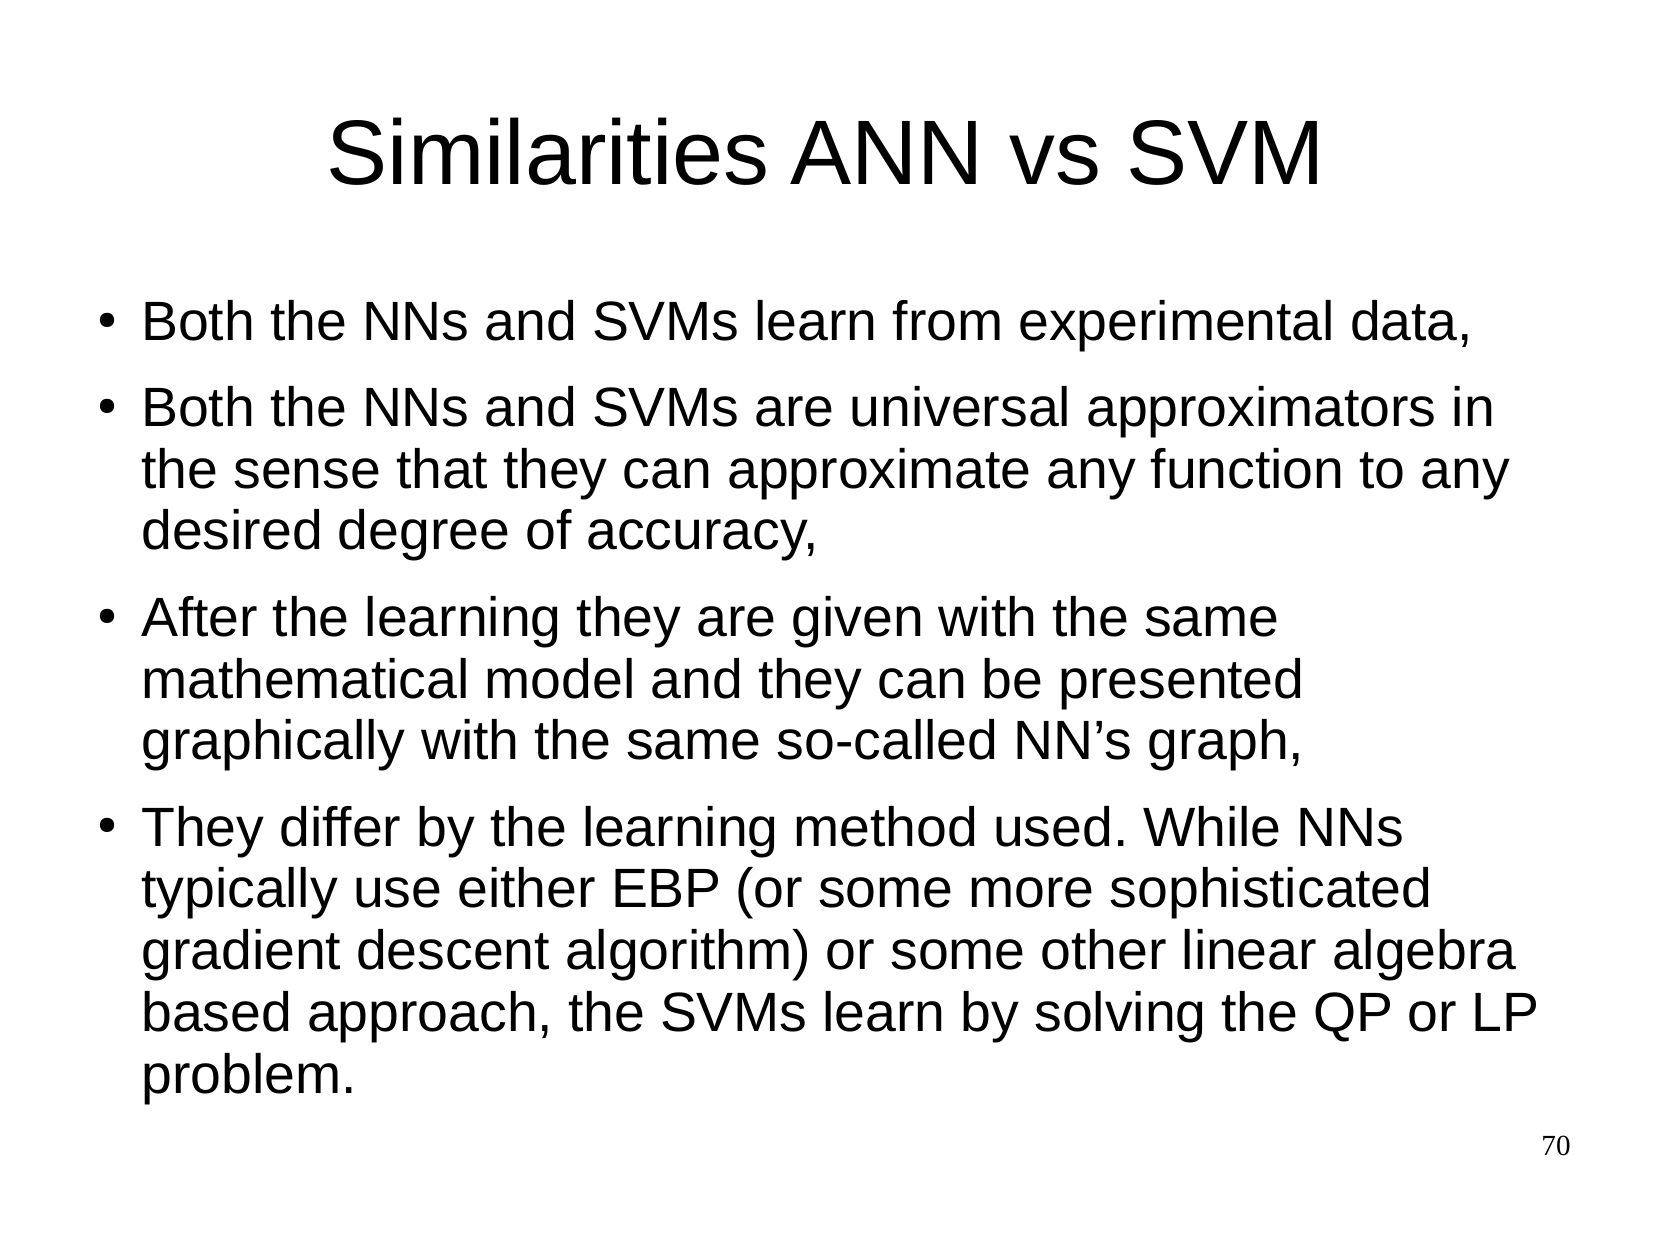

# Similarities ANN vs SVM
Both the NNs and SVMs learn from experimental data,
Both the NNs and SVMs are universal approximators in the sense that they can approximate any function to any desired degree of accuracy,
After the learning they are given with the same mathematical model and they can be presented graphically with the same so-called NN’s graph,
They differ by the learning method used. While NNs typically use either EBP (or some more sophisticated gradient descent algorithm) or some other linear algebra based approach, the SVMs learn by solving the QP or LP problem.
70